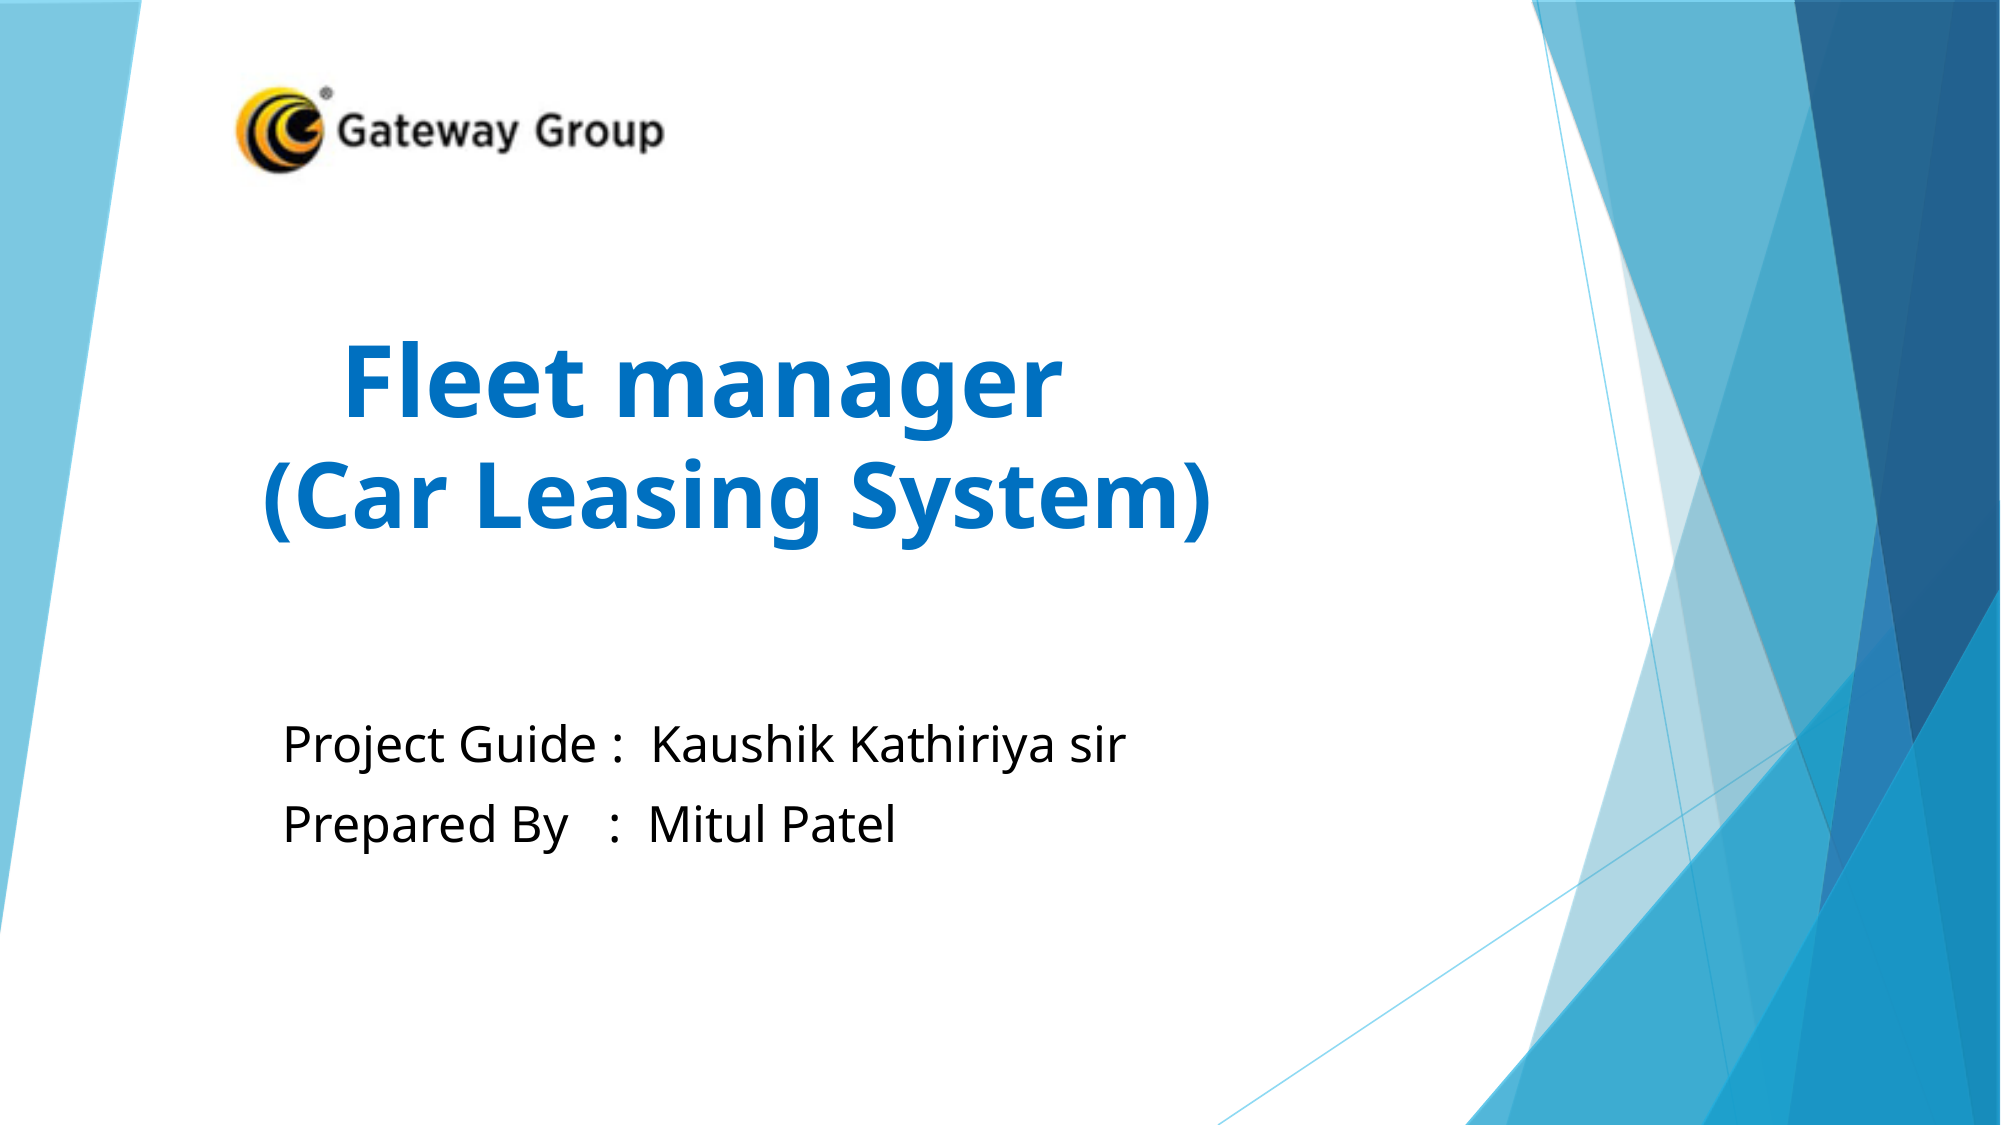

# Fleet manager (Car Leasing System)
Project Guide : Kaushik Kathiriya sir
Prepared By : Mitul Patel